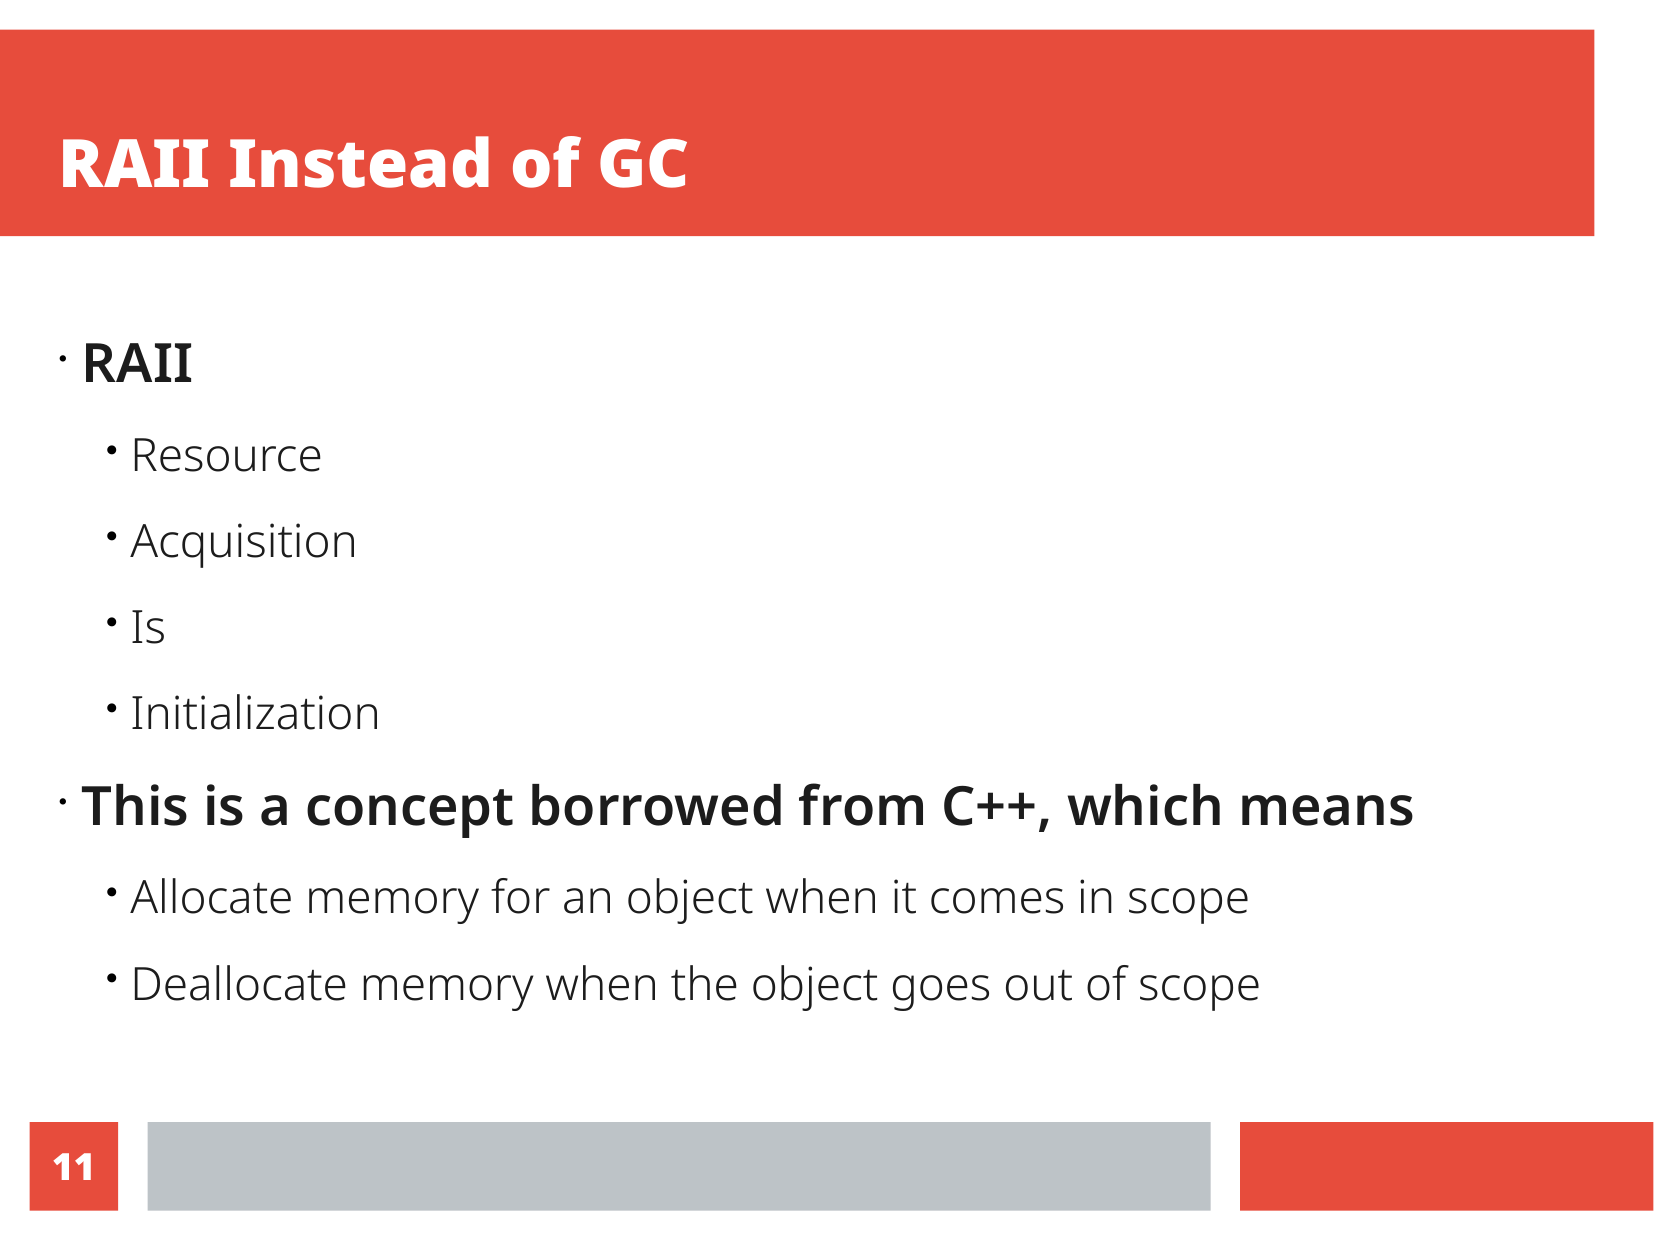

# RAII Instead of GC
 RAII
 Resource
 Acquisition
 Is
 Initialization
 This is a concept borrowed from C++, which means
 Allocate memory for an object when it comes in scope
 Deallocate memory when the object goes out of scope
11